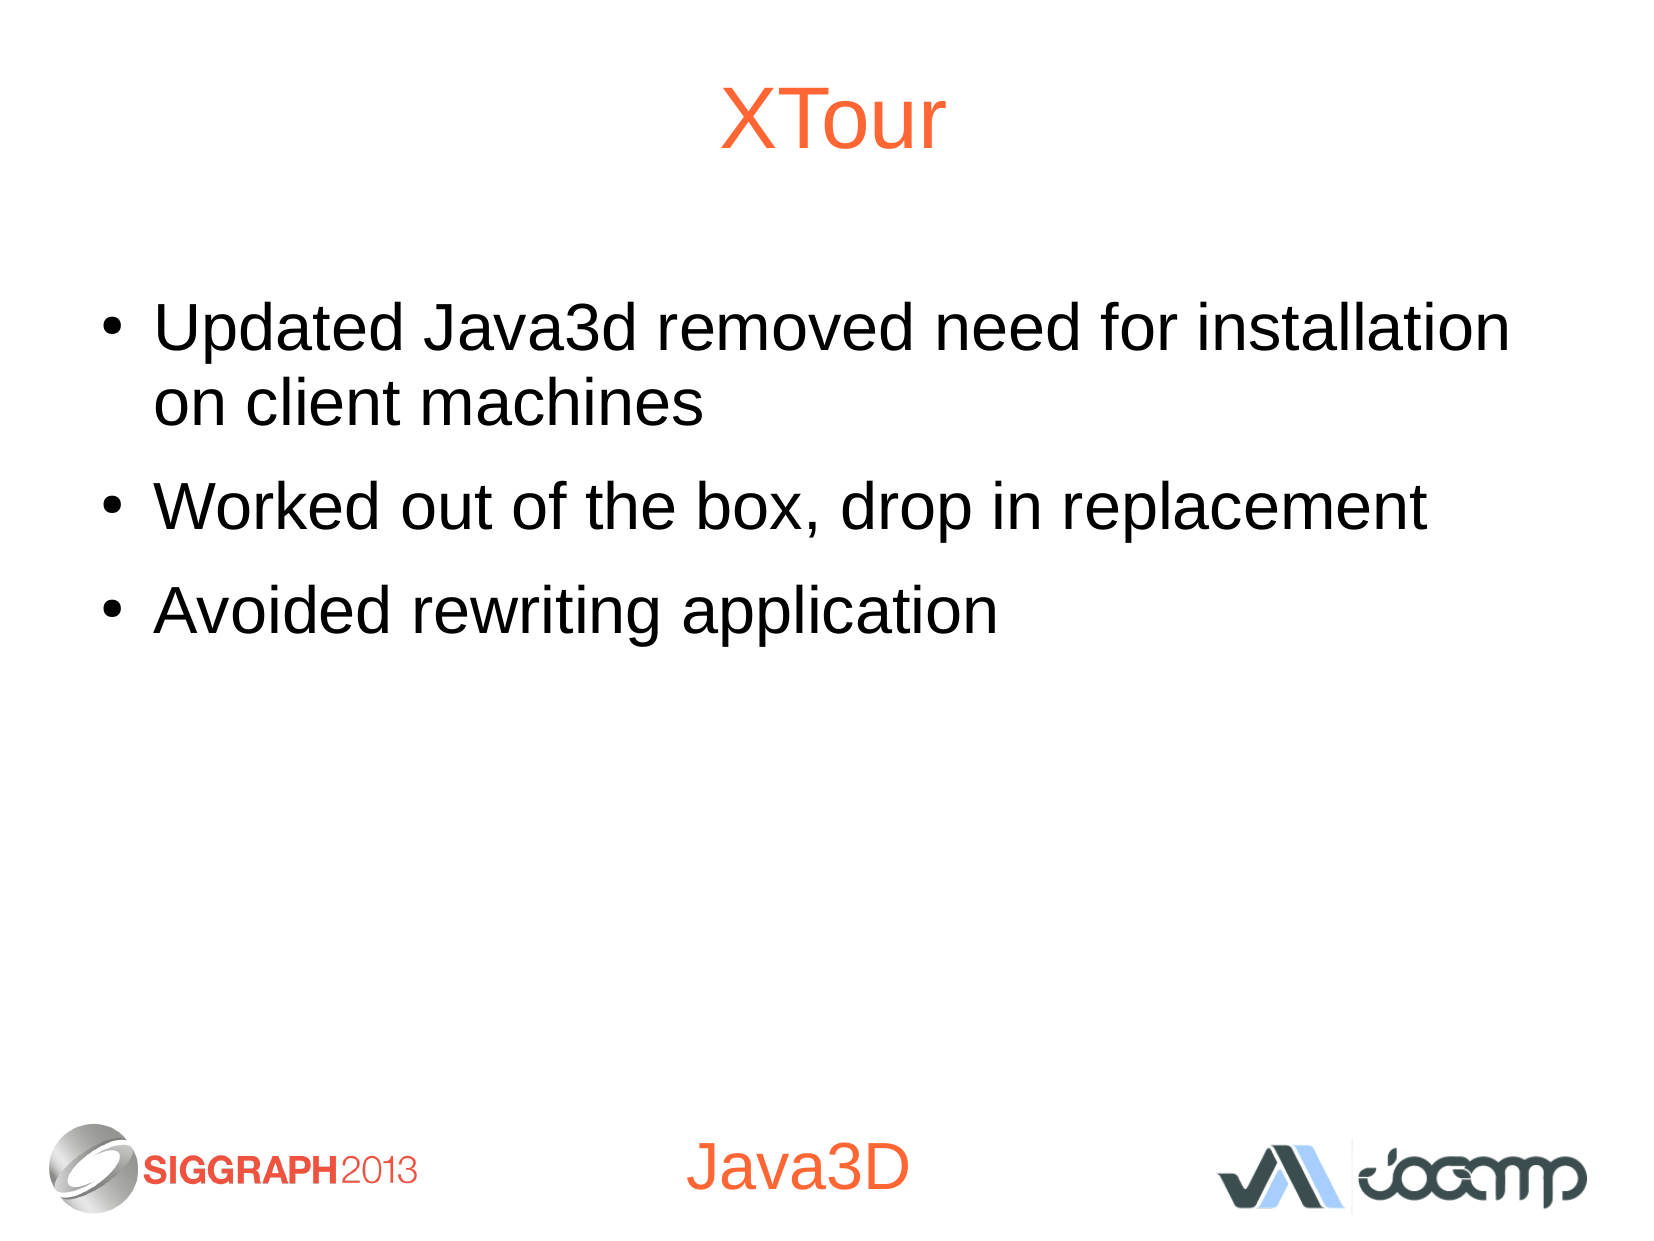

# XTour
Updated Java3d removed need for installation on client machines
Worked out of the box, drop in replacement
Avoided rewriting application
Java3D